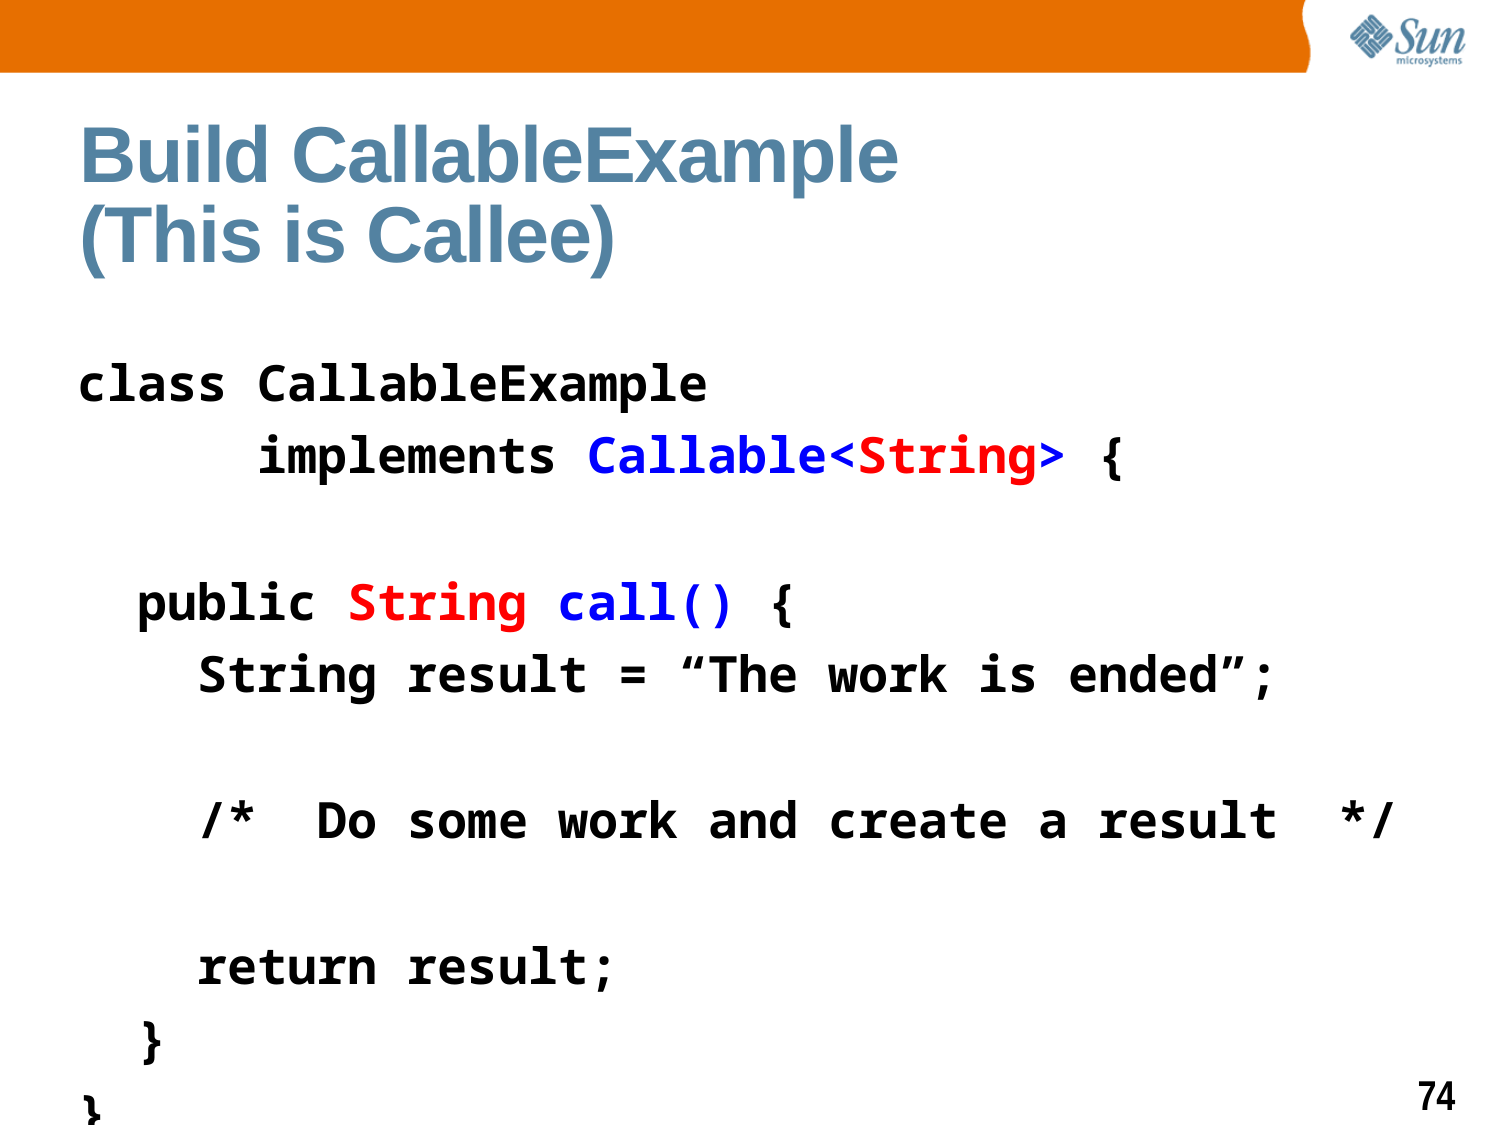

# Build CallableExample (This is Callee)
class CallableExample
 implements Callable<String> {
 public String call() {
 String result = “The work is ended”;
 /* Do some work and create a result */
 return result;
 }
}